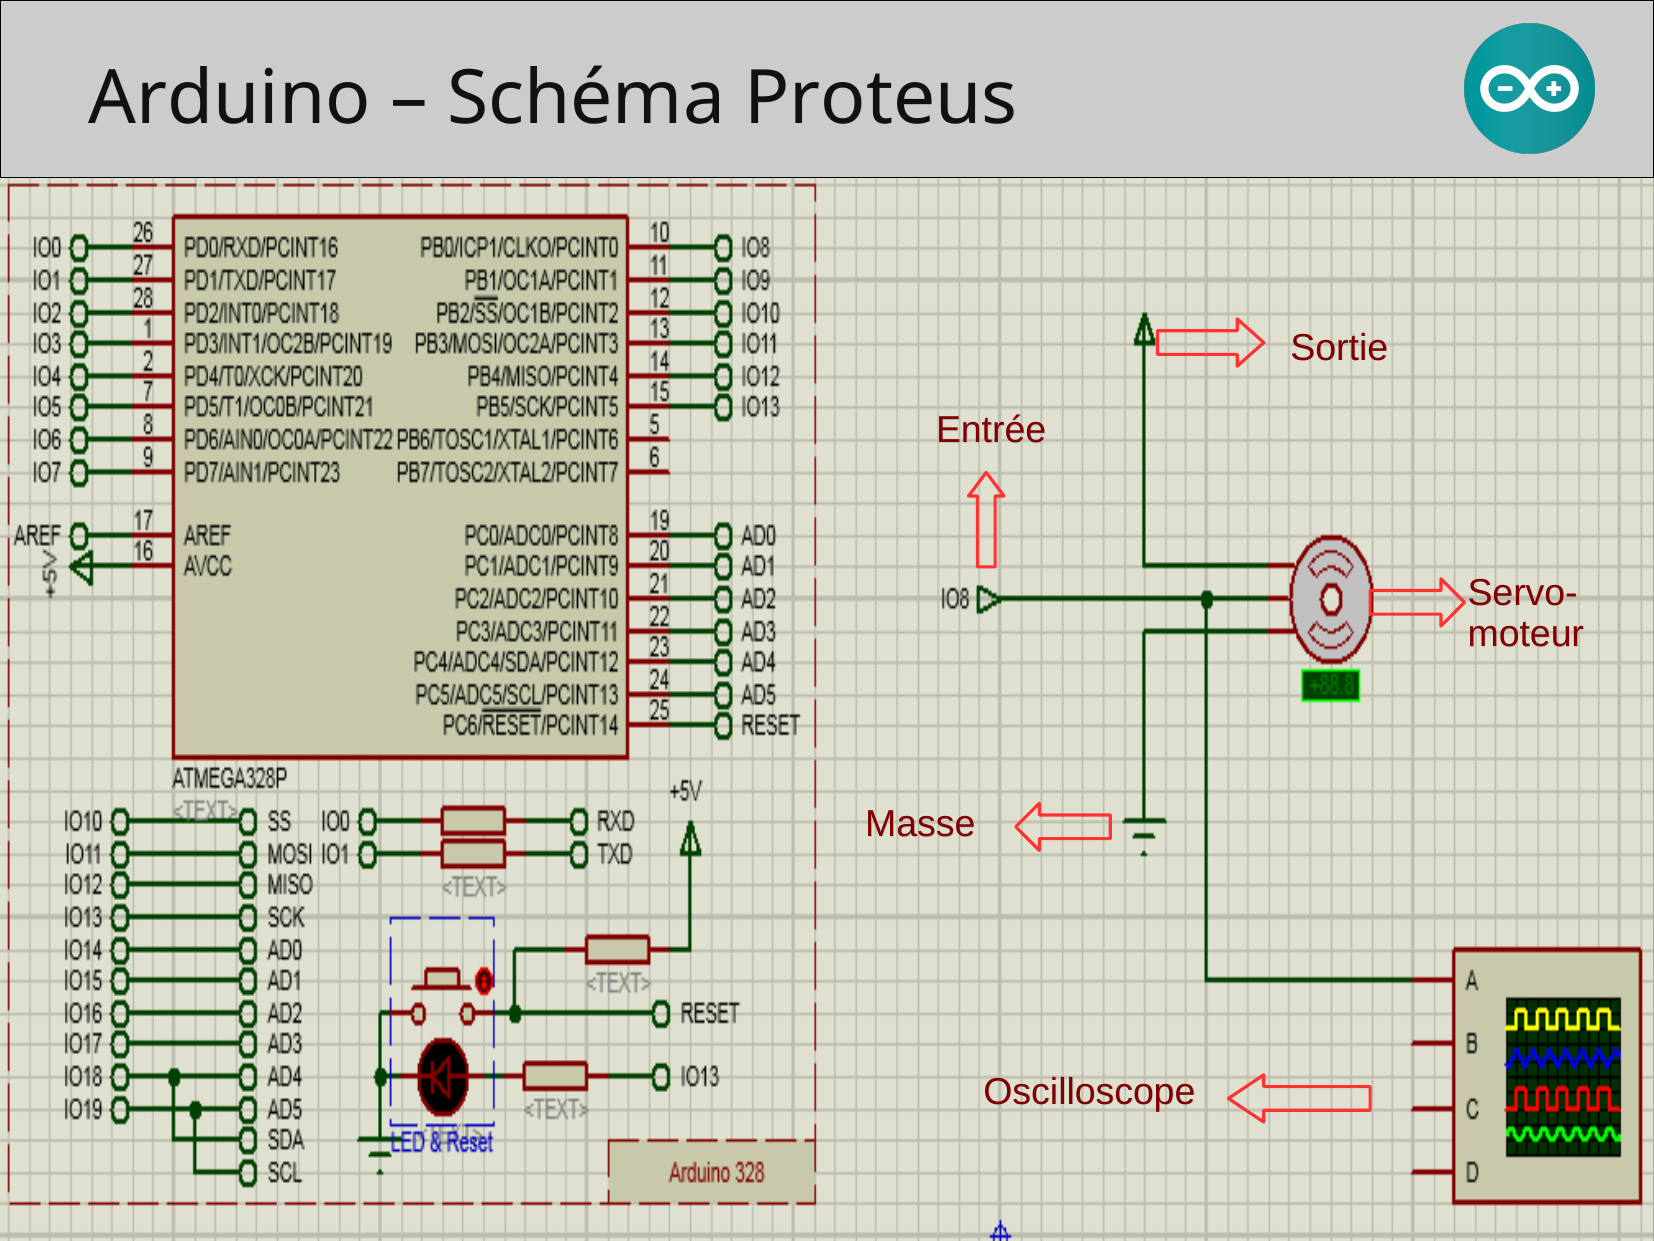

Arduino – Schéma Proteus
Sortie
Entrée
Servo-moteur
Masse
Oscilloscope